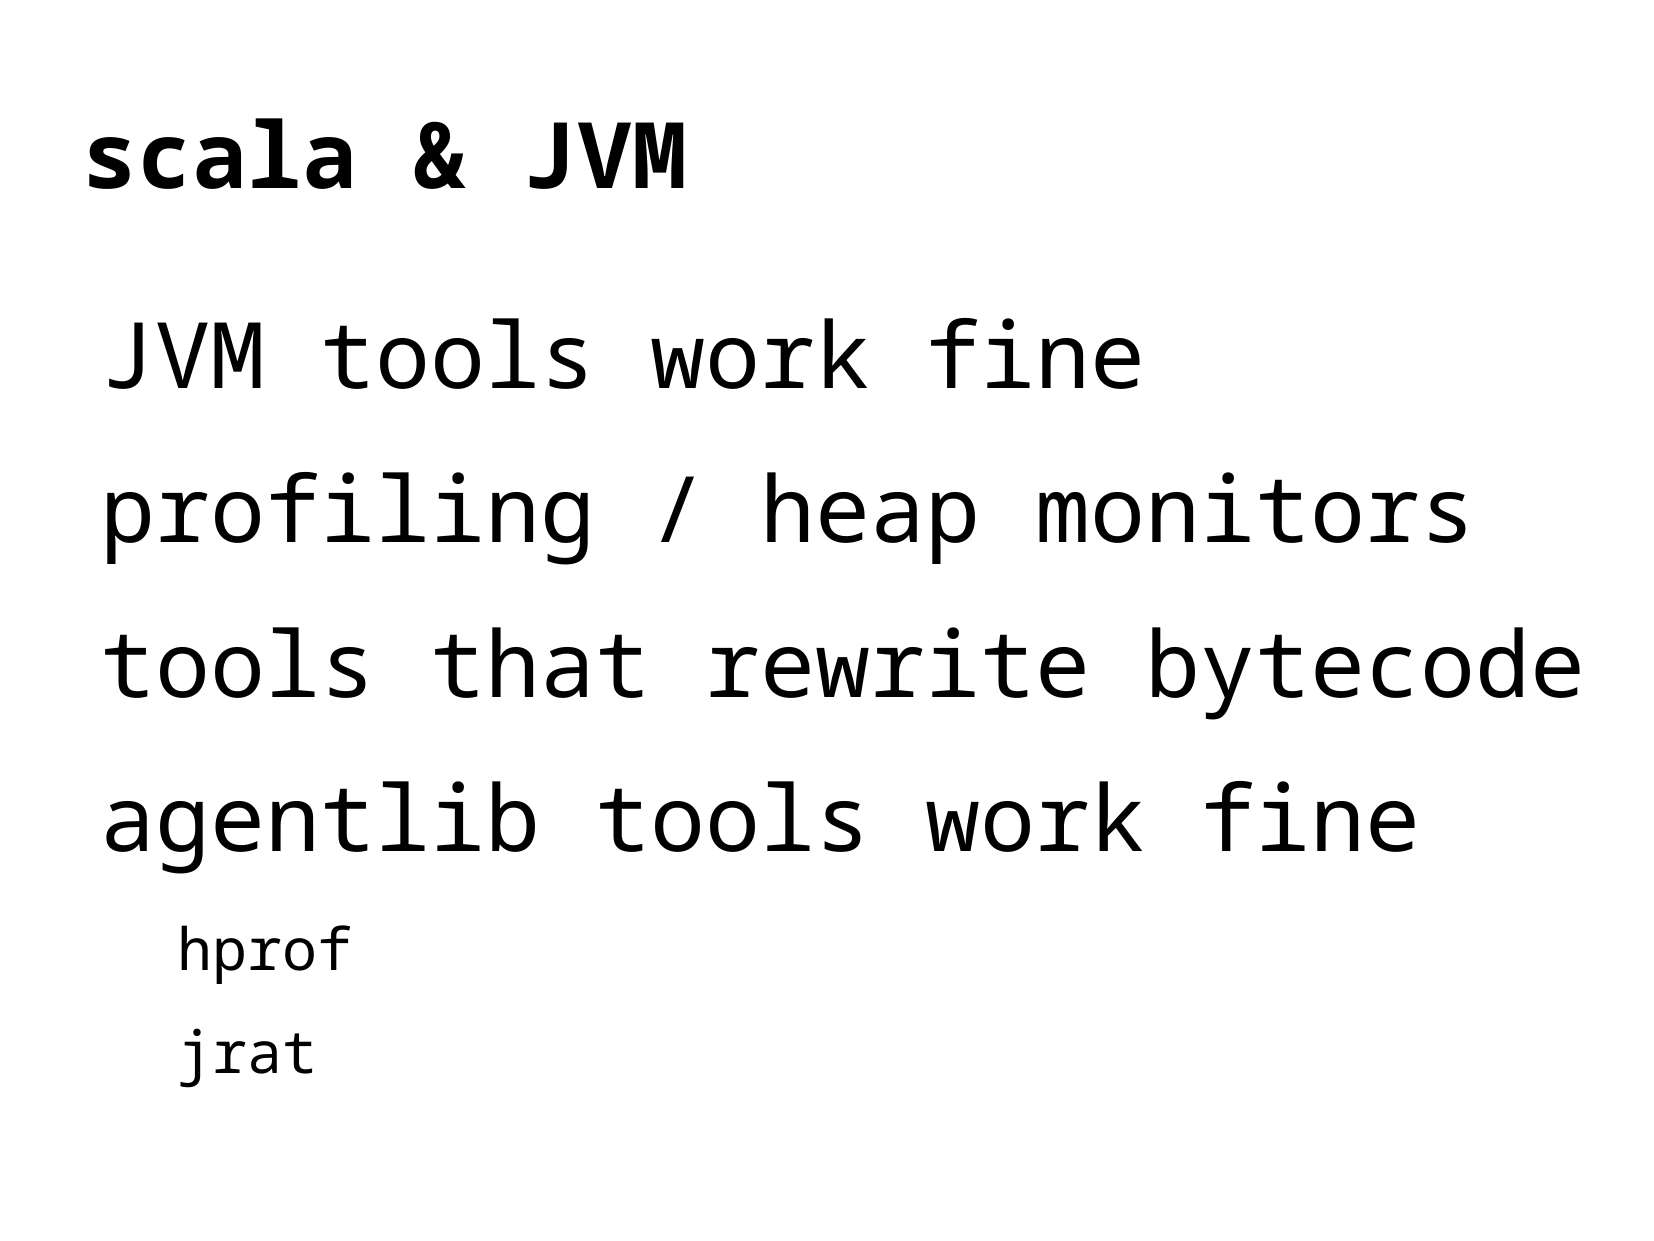

# scala & JVM
JVM tools work fine
profiling / heap monitors
tools that rewrite bytecode
agentlib tools work fine
hprof
jrat